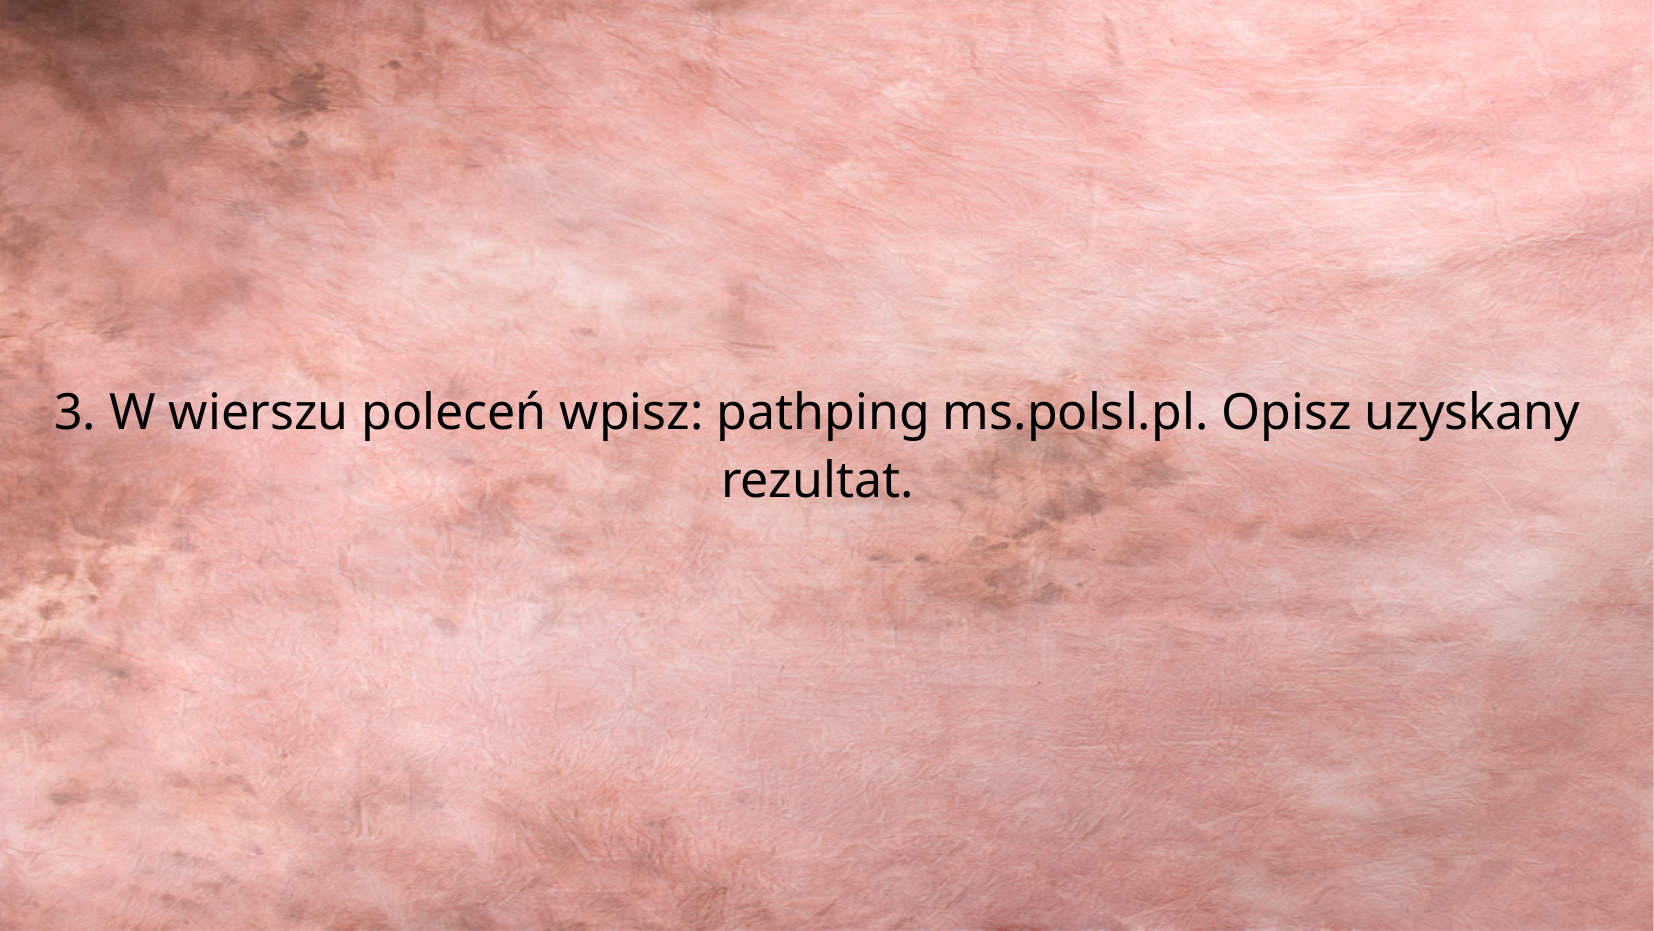

3. W wierszu poleceń wpisz: pathping ms.polsl.pl. Opisz uzyskany rezultat.